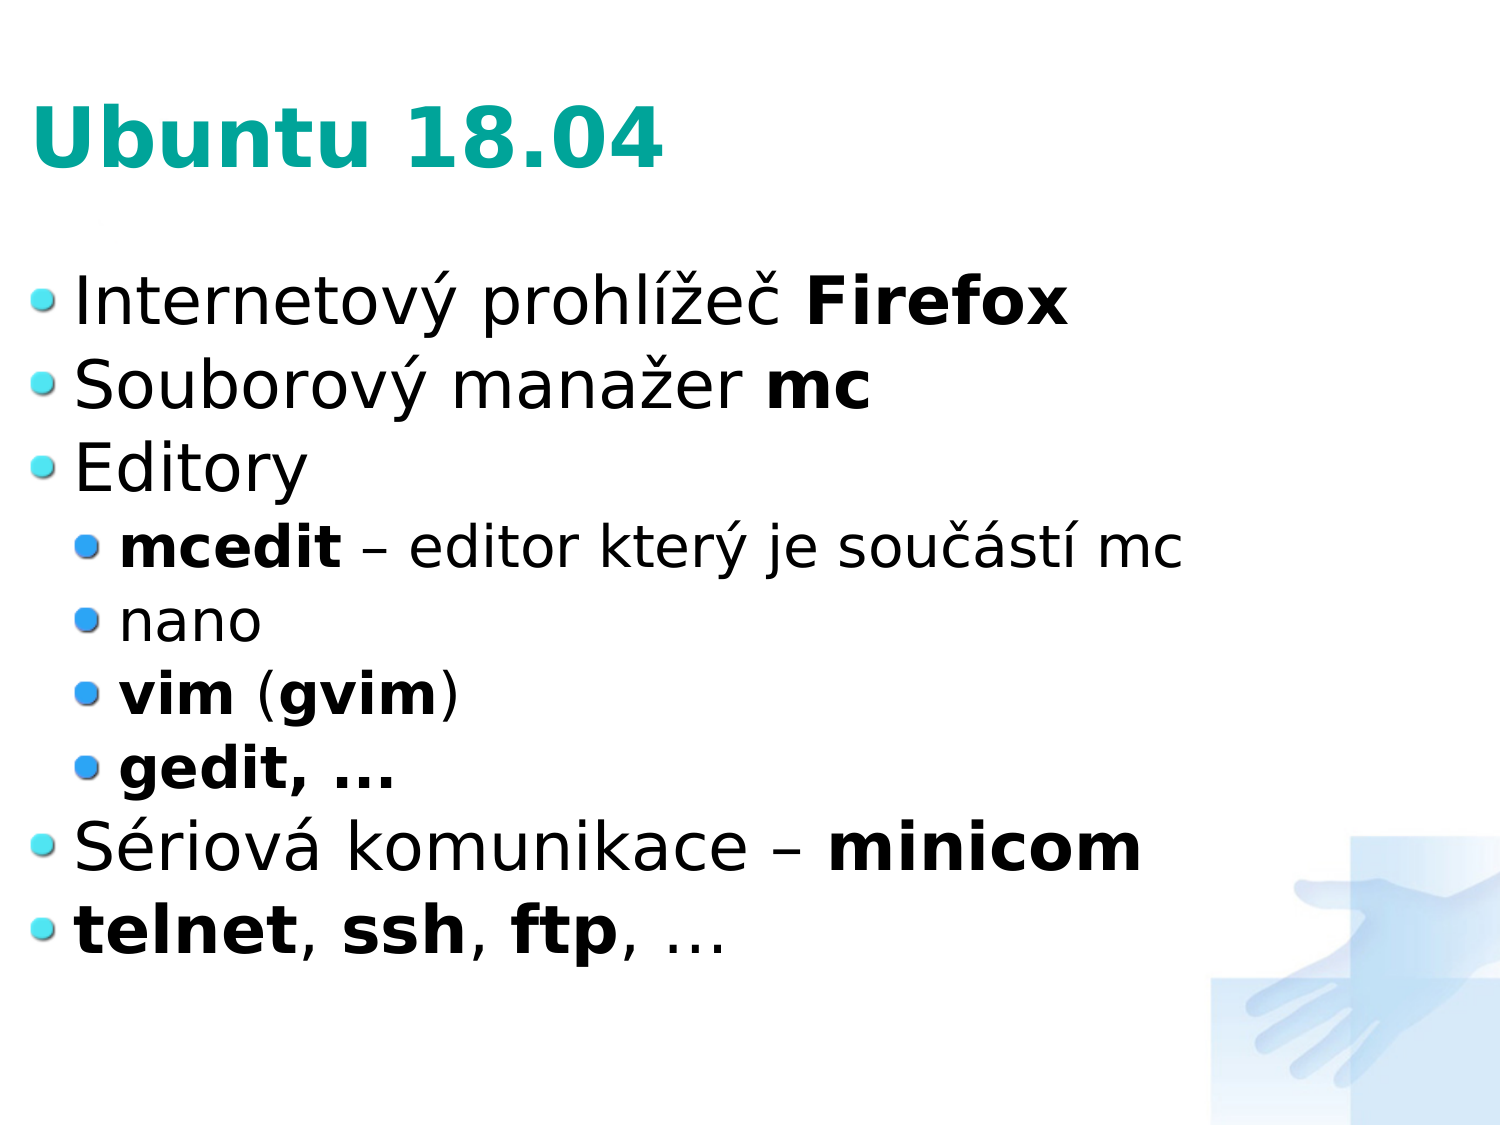

# Ubuntu 18.04
Internetový prohlížeč Firefox
Souborový manažer mc
Editory
mcedit – editor který je součástí mc
nano
vim (gvim)
gedit, ...
Sériová komunikace – minicom
telnet, ssh, ftp, …